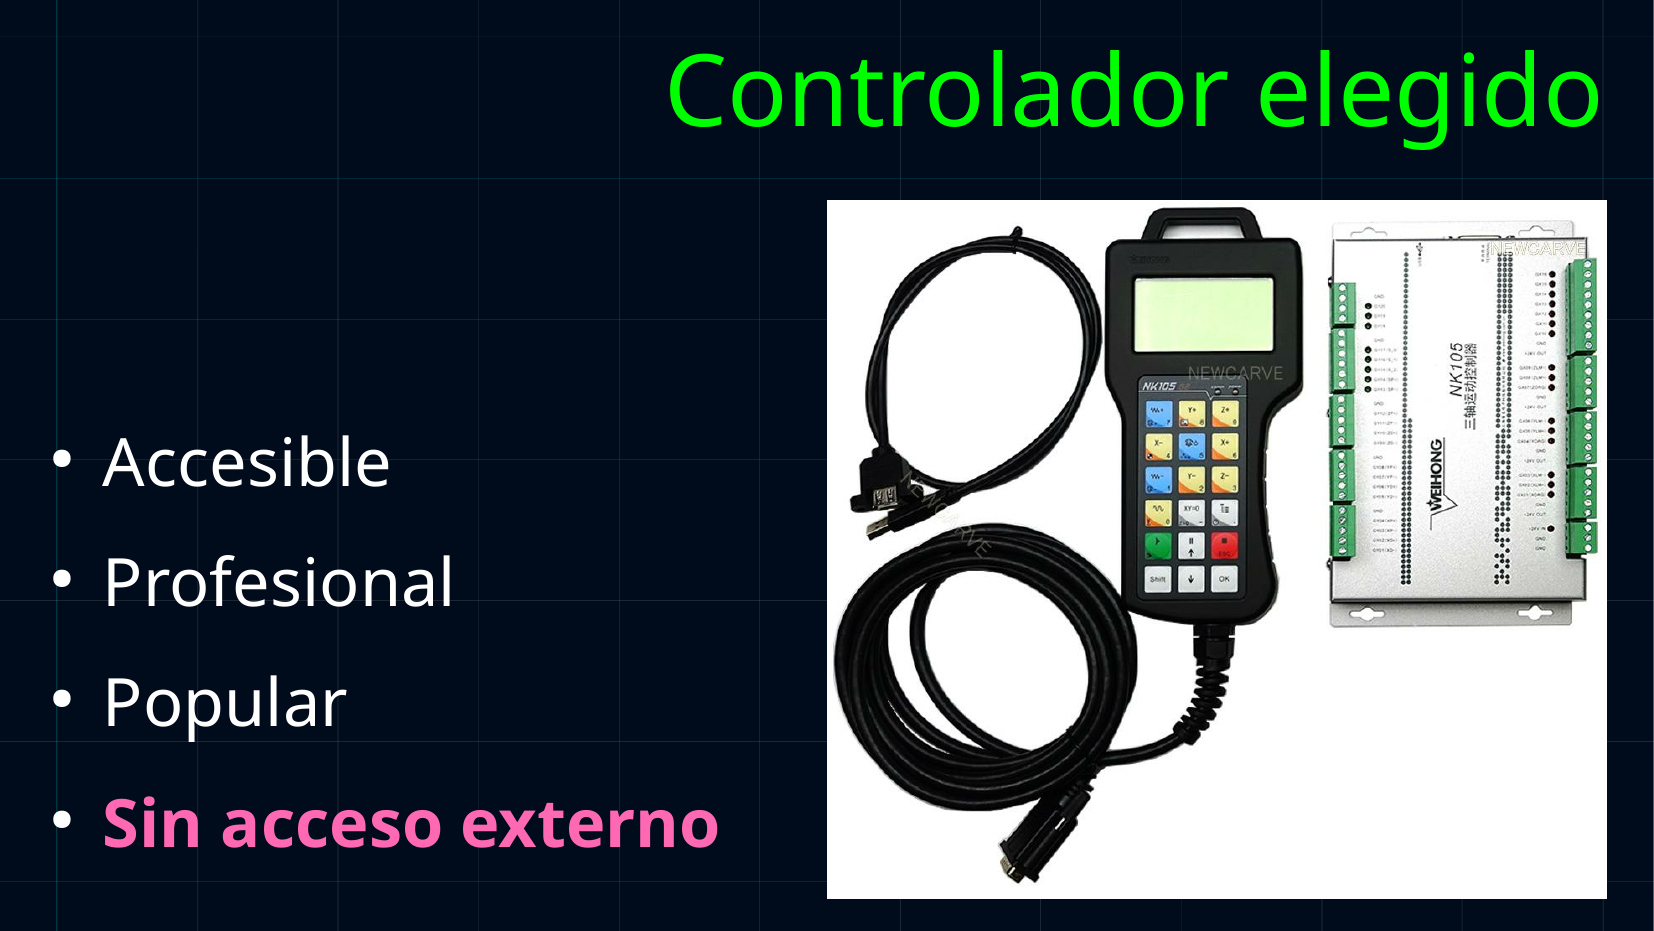

Controlador elegido
 Accesible
 Profesional
 Popular
 Sin acceso externo